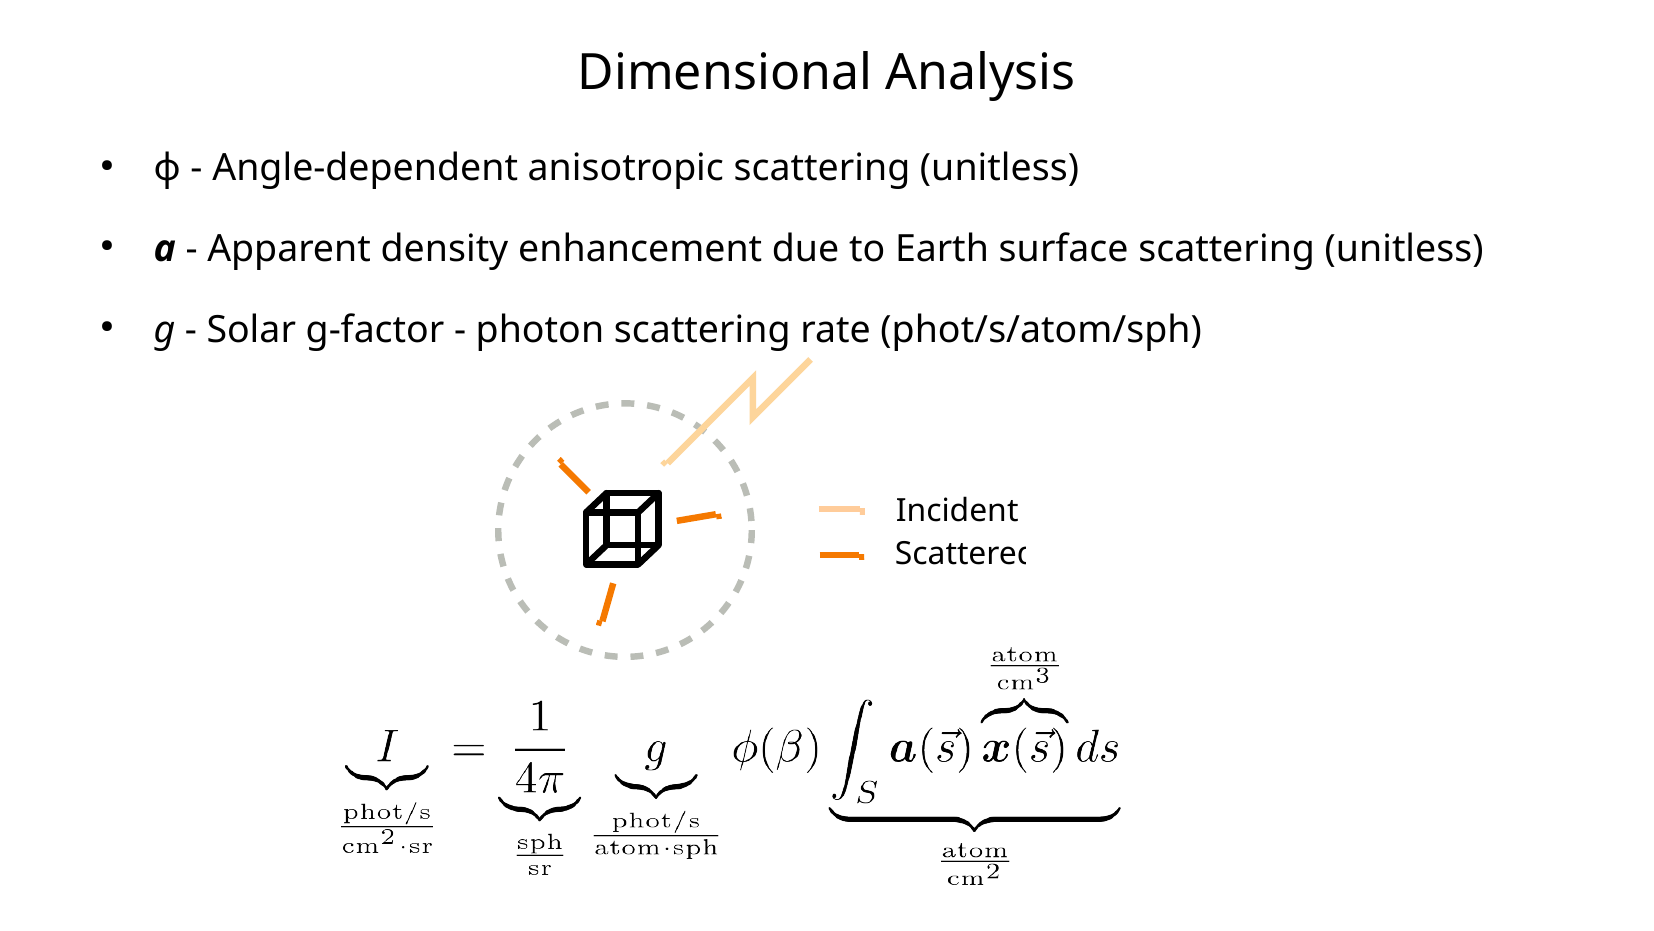

# Dimensional Analysis
ϕ - Angle-dependent anisotropic scattering (unitless)
a - Apparent density enhancement due to Earth surface scattering (unitless)
g - Solar g-factor - photon scattering rate (phot/s/atom/sph)